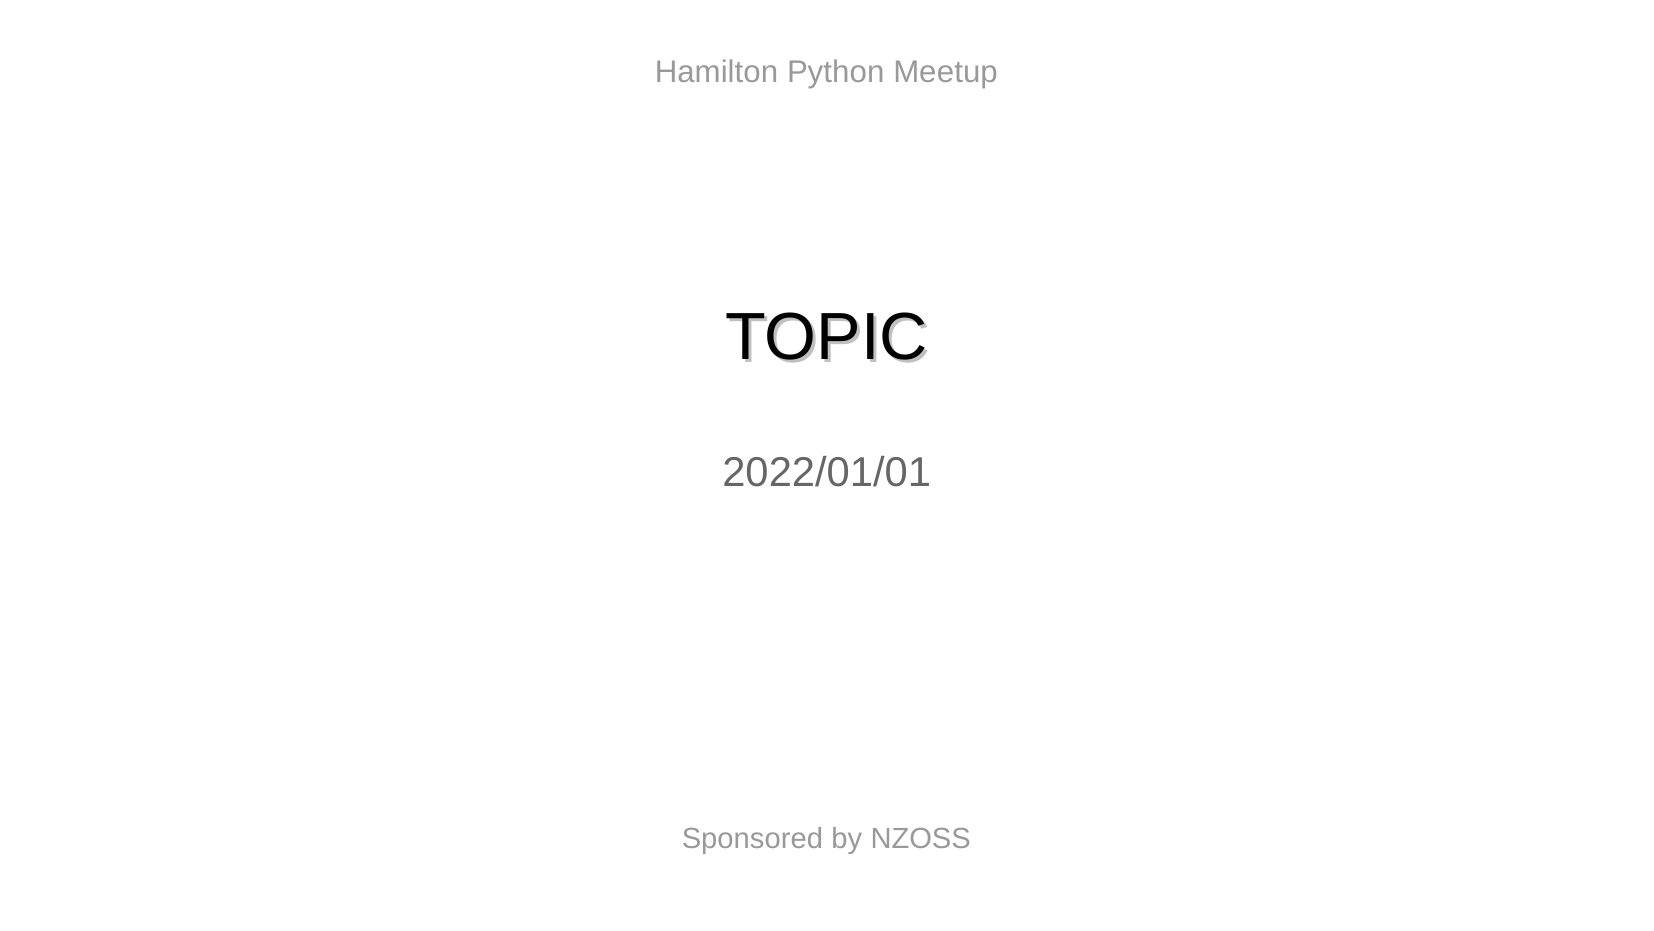

TOPIC
2022/01/01
Hamilton Python Meetup
Sponsored by NZOSS